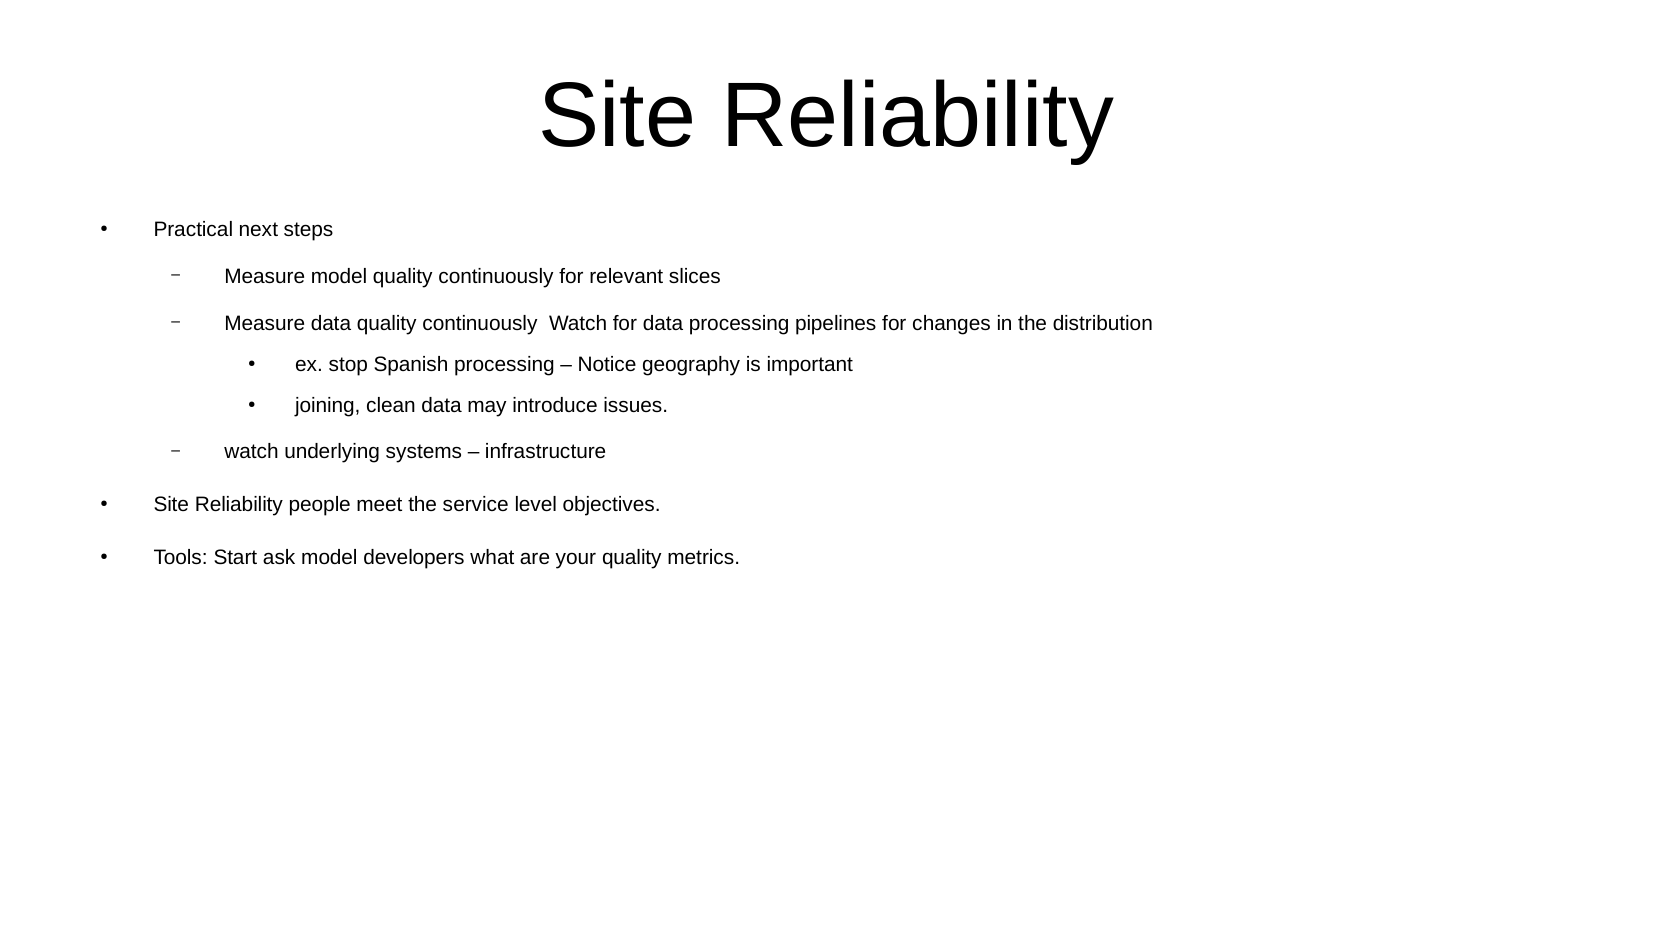

# Site Reliability
Practical next steps
Measure model quality continuously for relevant slices
Measure data quality continuously Watch for data processing pipelines for changes in the distribution
ex. stop Spanish processing – Notice geography is important
joining, clean data may introduce issues.
watch underlying systems – infrastructure
Site Reliability people meet the service level objectives.
Tools: Start ask model developers what are your quality metrics.